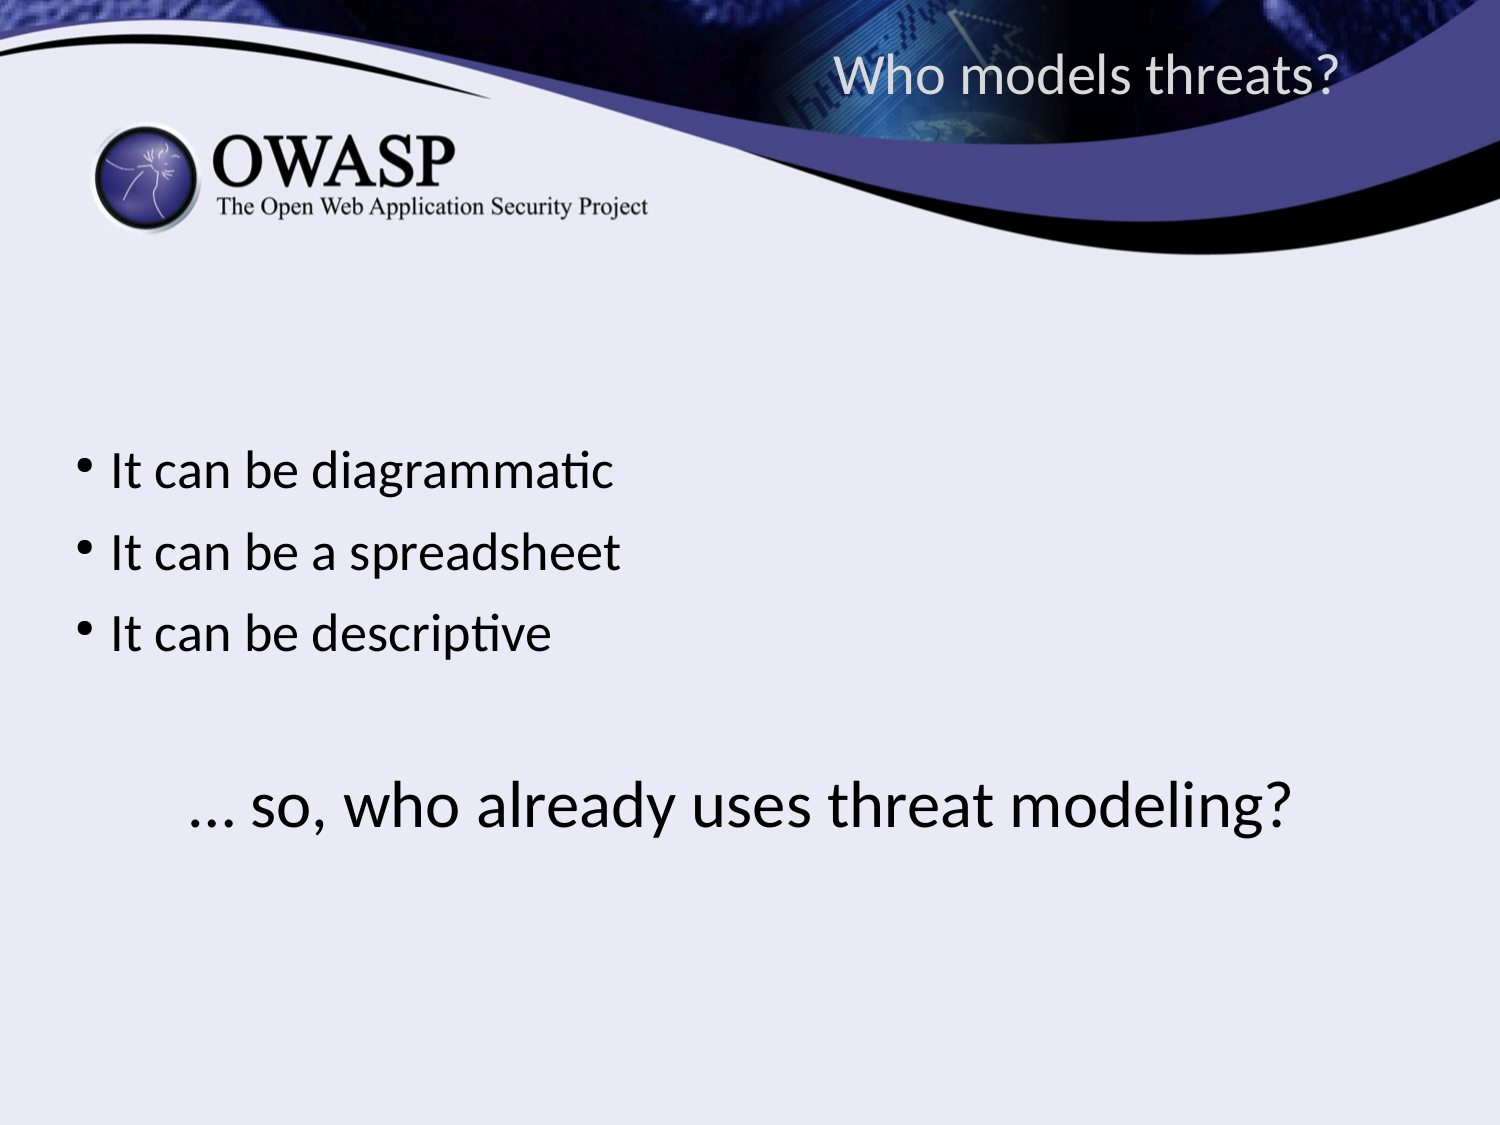

Who models threats?
#
It can be diagrammatic
It can be a spreadsheet
It can be descriptive
… so, who already uses threat modeling?